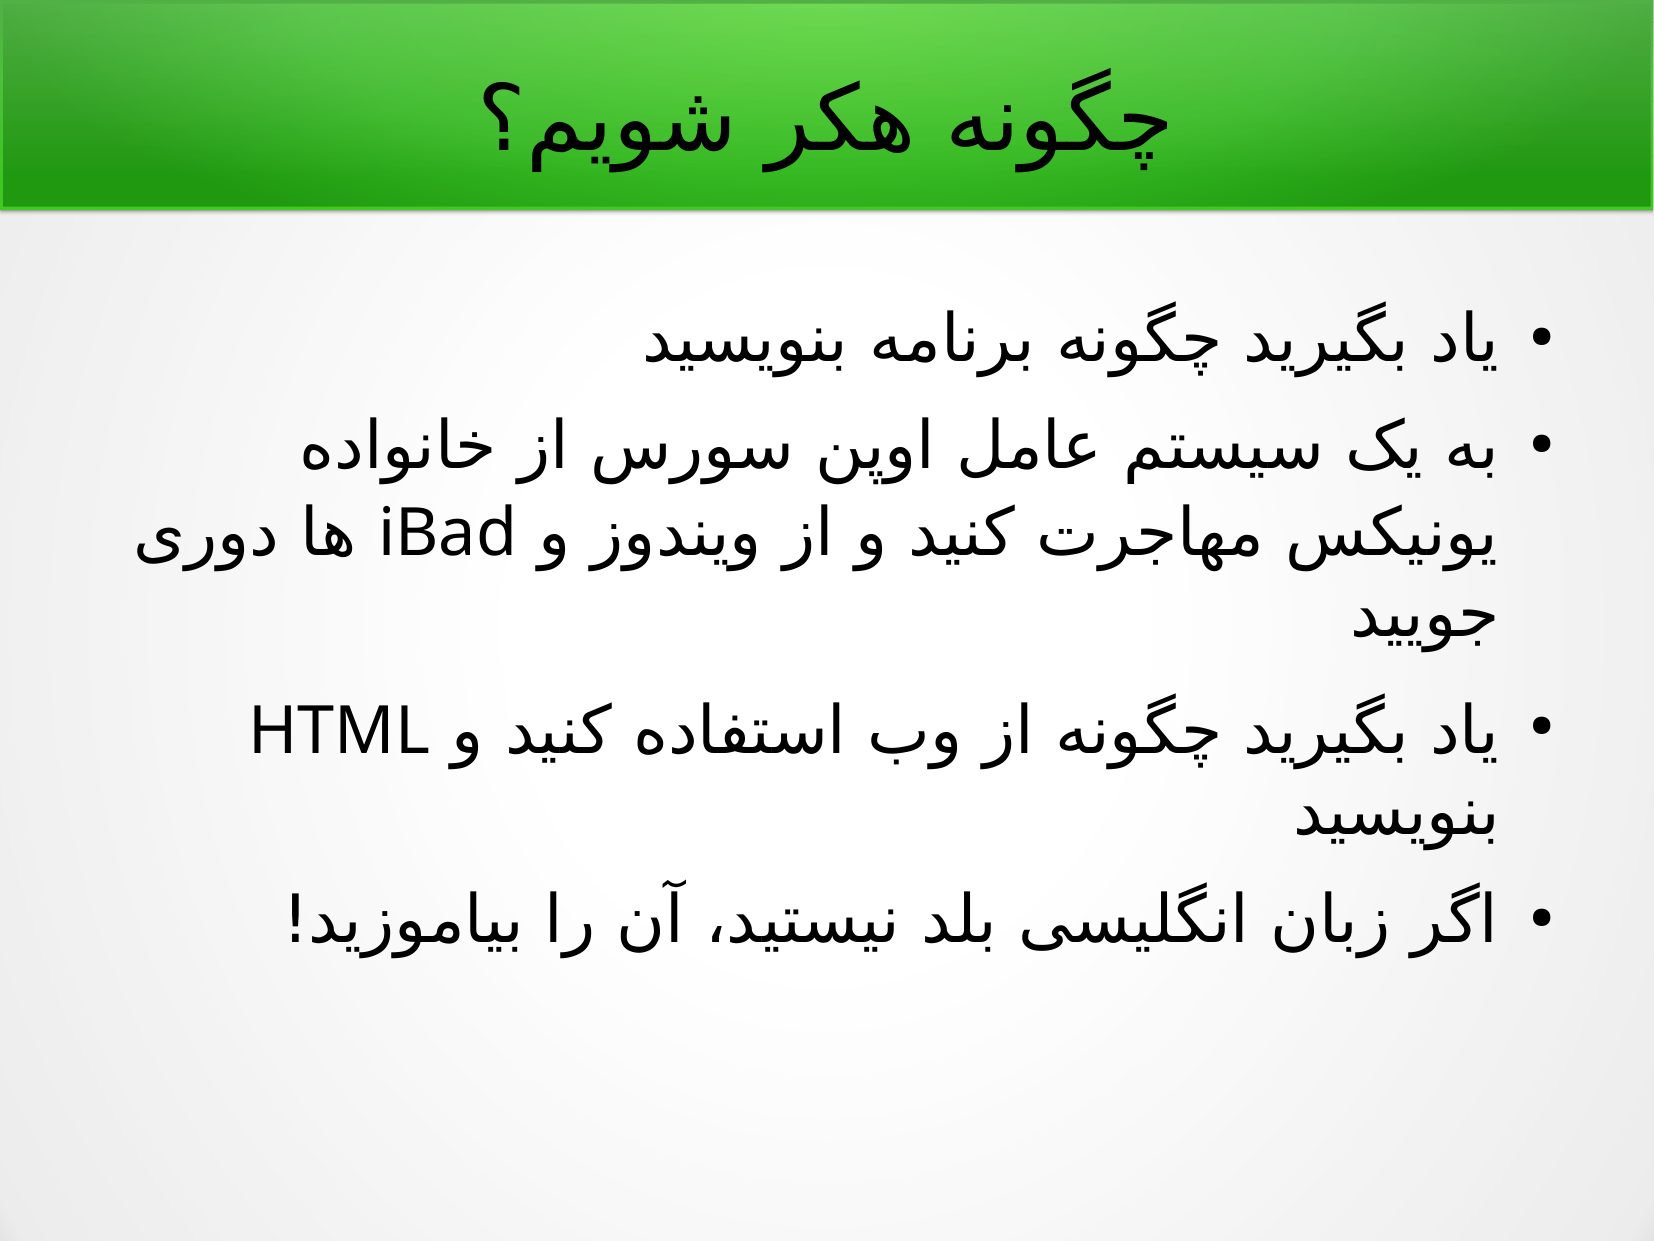

# چگونه هکر شویم؟
یاد بگیرید چگونه برنامه بنویسید
به یک سیستم عامل اوپن سورس از خانواده یونیکس مهاجرت کنید و از ویندوز و iBad ها دوری جویید
یاد بگیرید چگونه از وب استفاده کنید و HTML بنویسید
اگر زبان انگلیسی بلد نیستید، آن را بیاموزید!